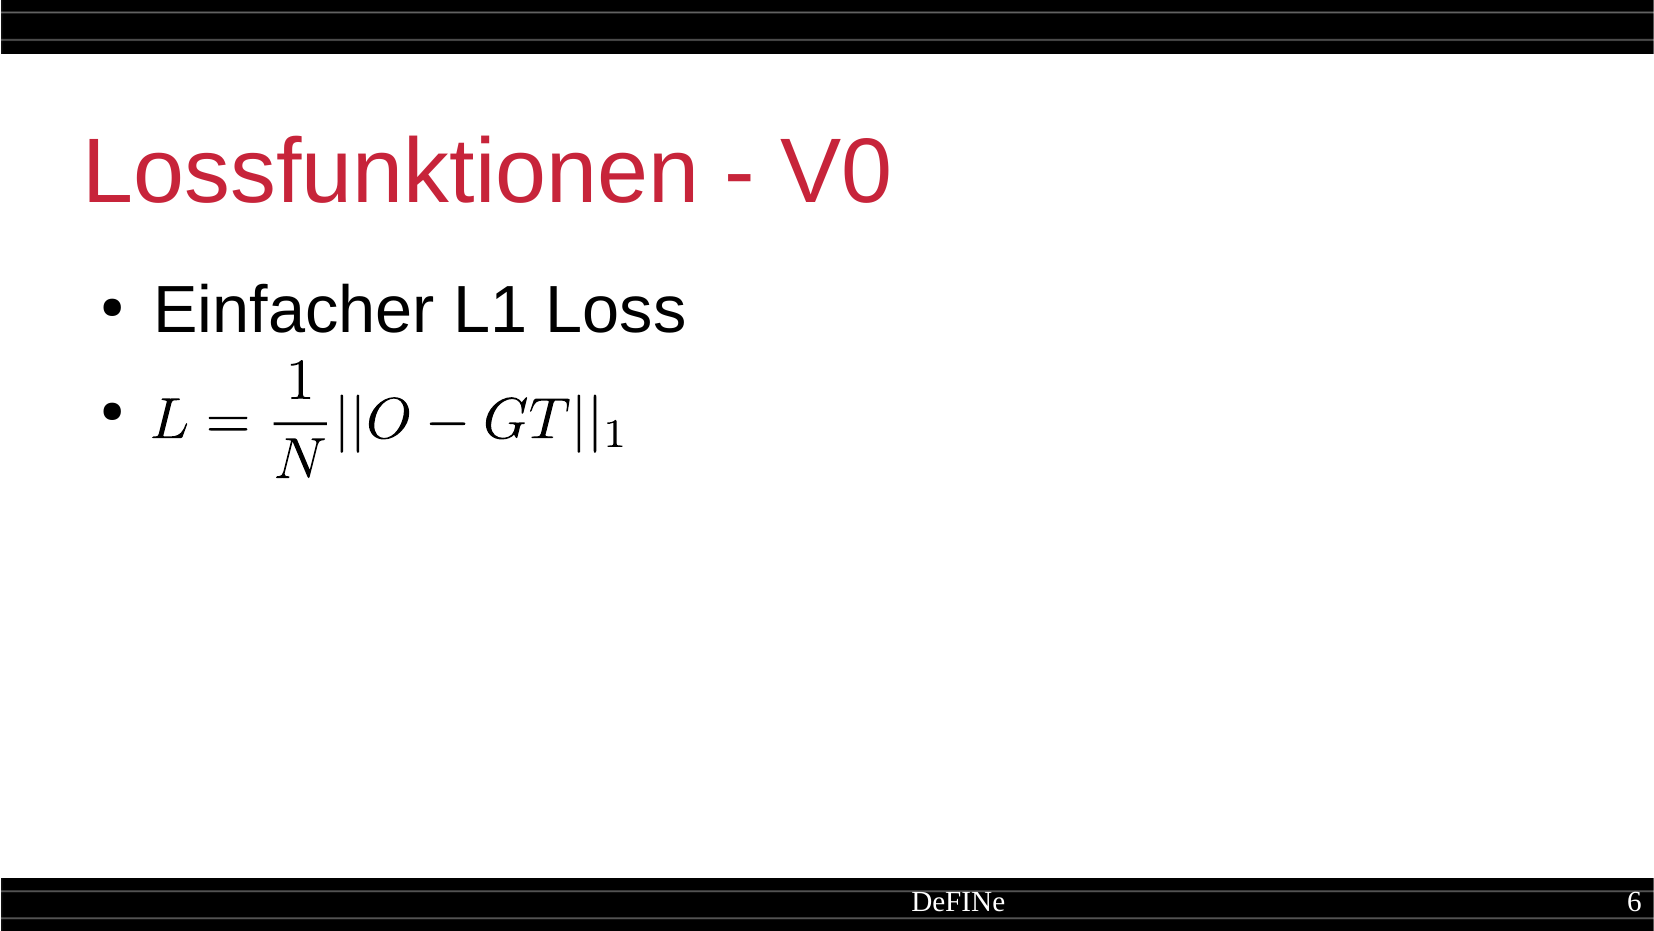

# Lossfunktionen - V0
Einfacher L1 Loss